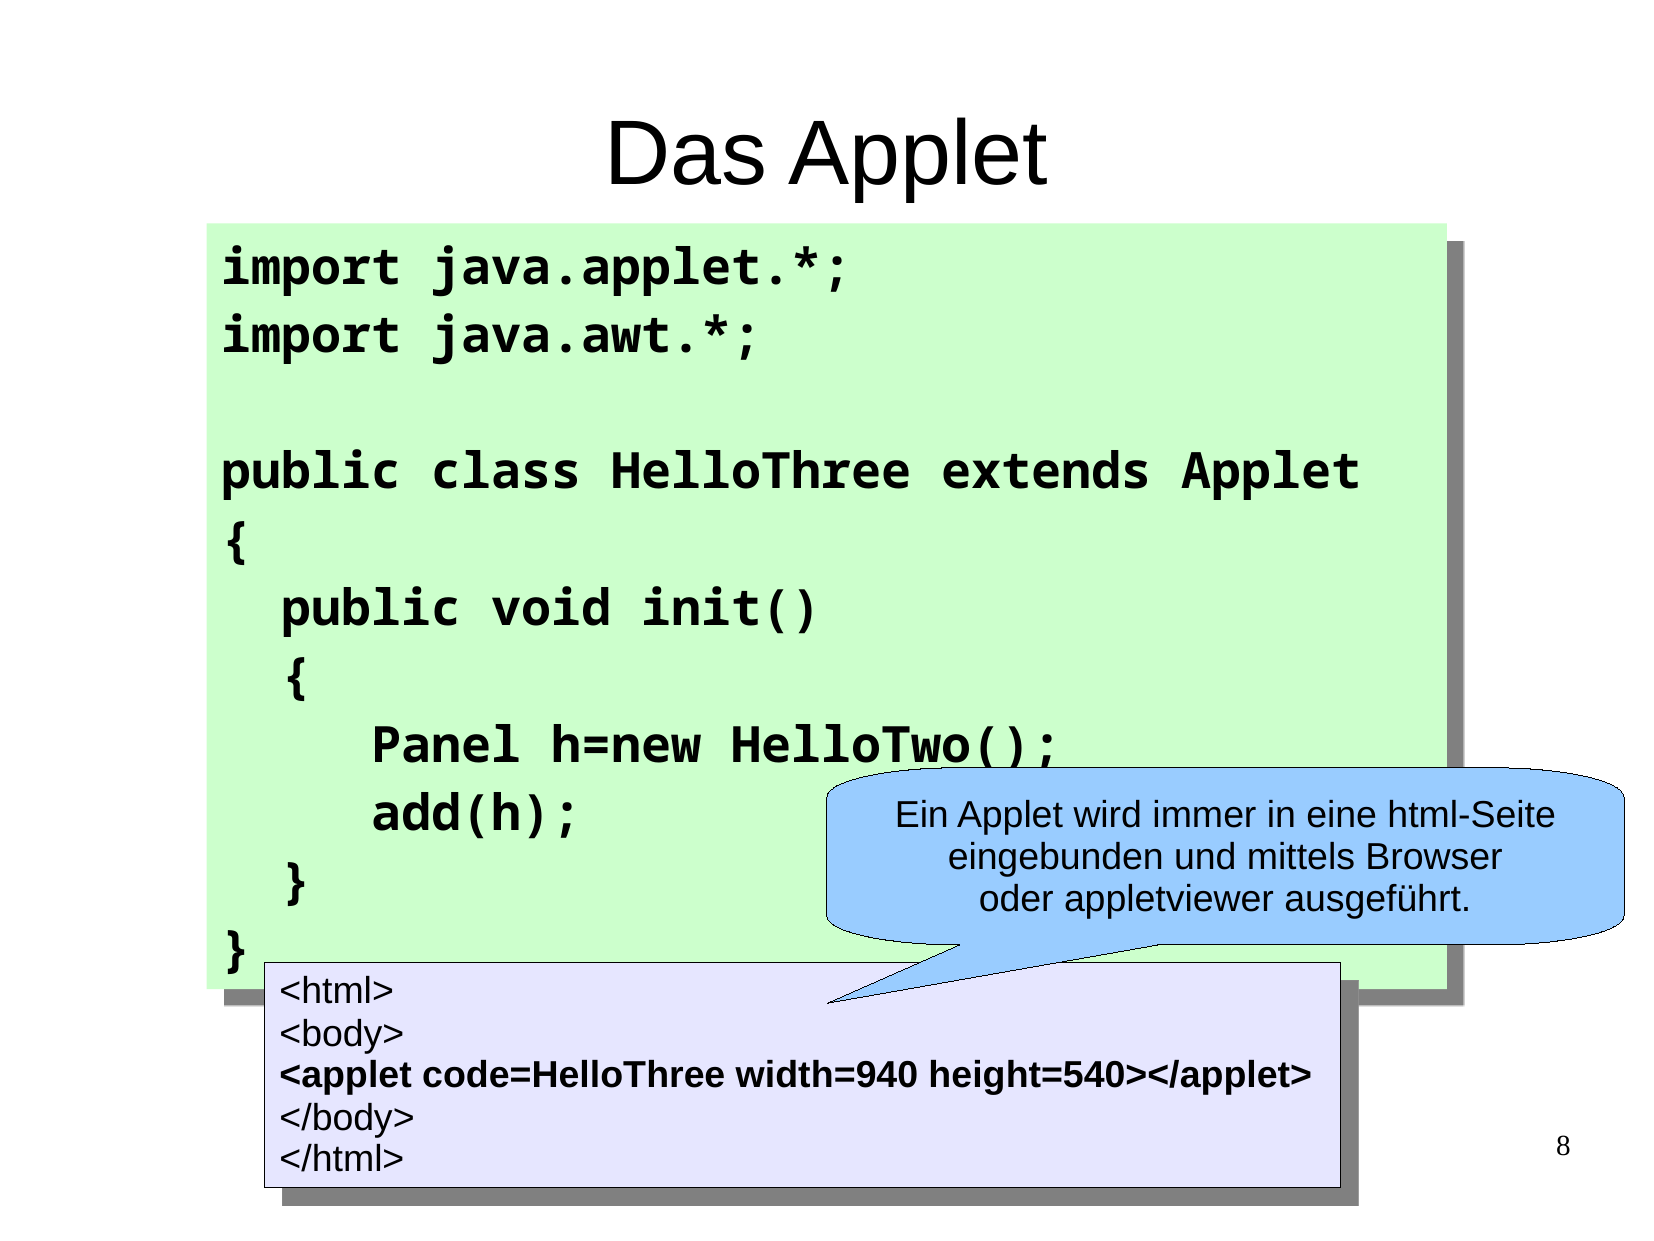

# Das Applet
import java.applet.*;
import java.awt.*;
public class HelloThree extends Applet
{
 public void init()
 {
 Panel h=new HelloTwo();
 add(h);
 }
}
Ein Applet wird immer in eine html-Seite
eingebunden und mittels Browser
oder appletviewer ausgeführt.
<html>
<body>
<applet code=HelloThree width=940 height=540></applet>
</body>
</html>
8